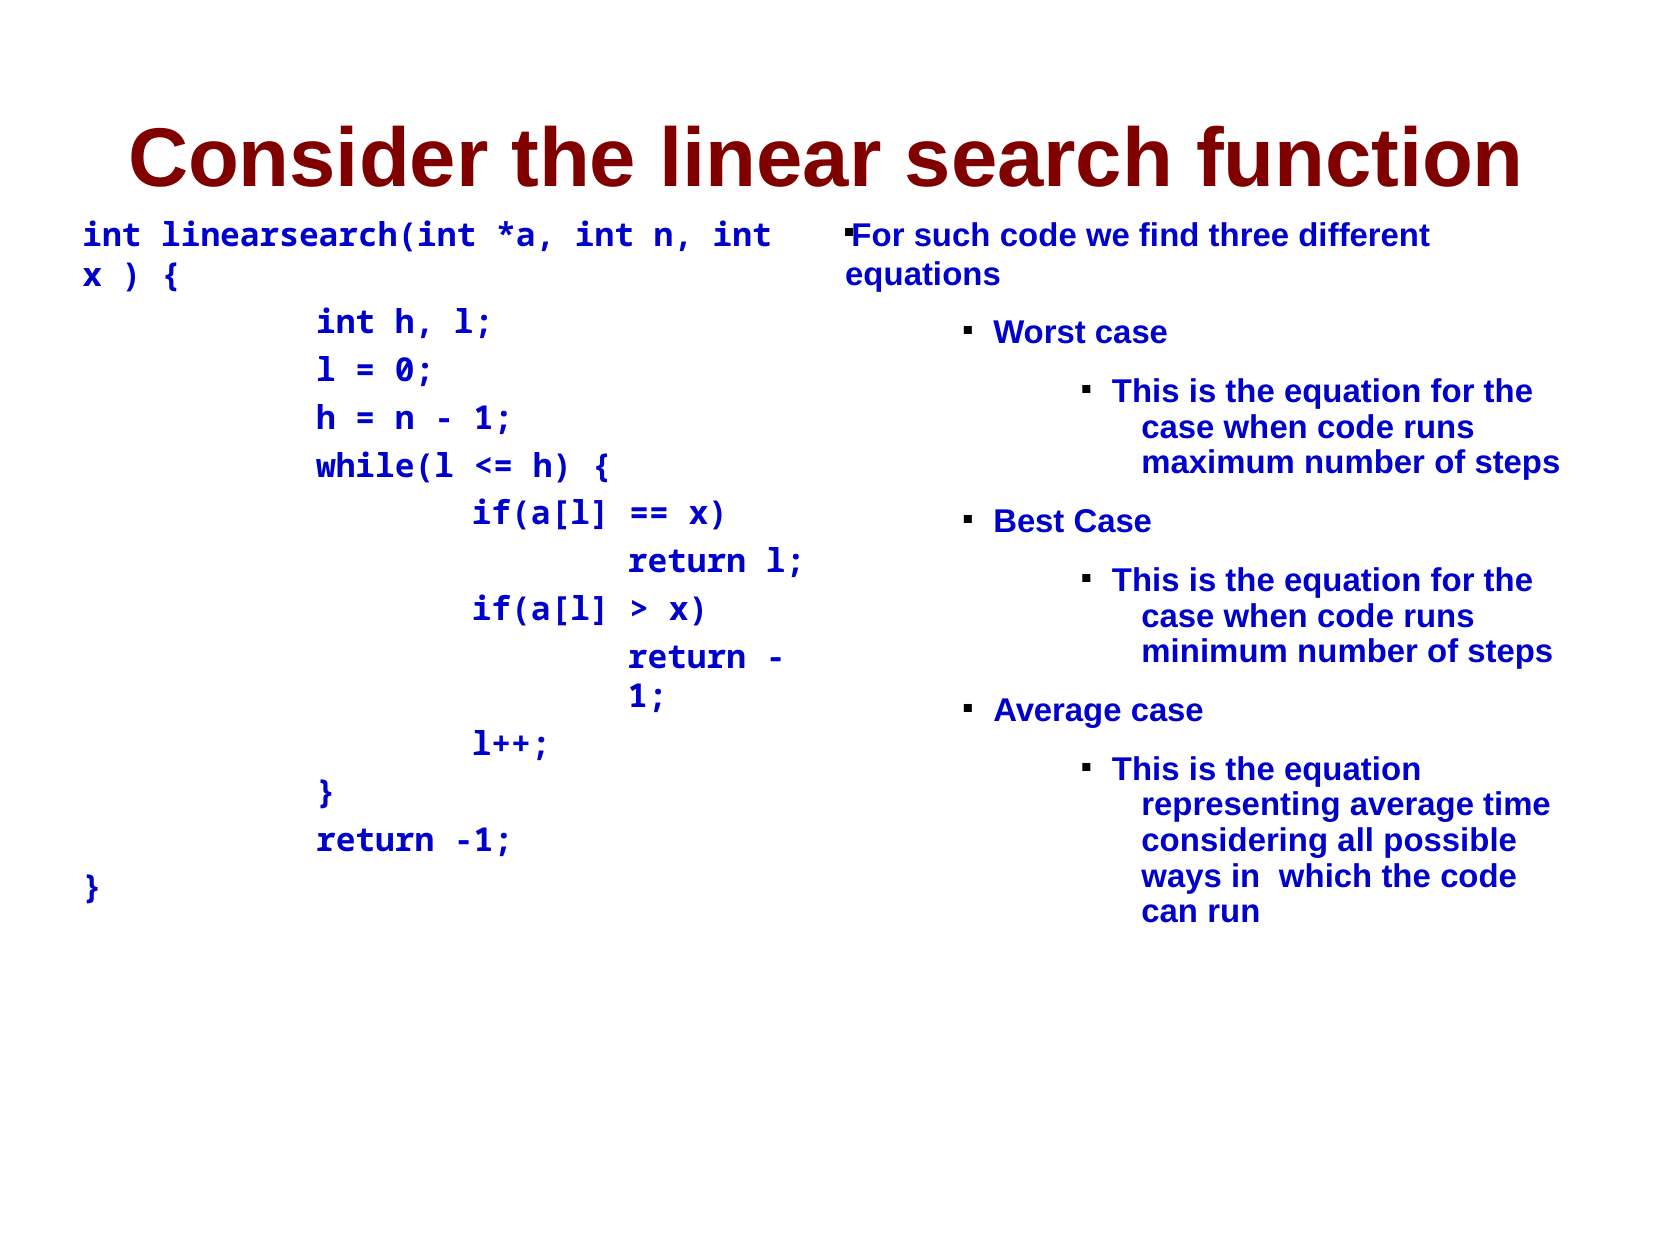

# Consider the linear search function
int linearsearch(int *a, int n, int x ) {
int h, l;
l = 0;
h = n - 1;
while(l <= h) {
if(a[l] == x)
return l;
if(a[l] > x)
return -1;
l++;
}
return -1;
}
For such code we find three different equations
Worst case
This is the equation for the case when code runs maximum number of steps
Best Case
This is the equation for the case when code runs minimum number of steps
Average case
This is the equation representing average time considering all possible ways in which the code can run